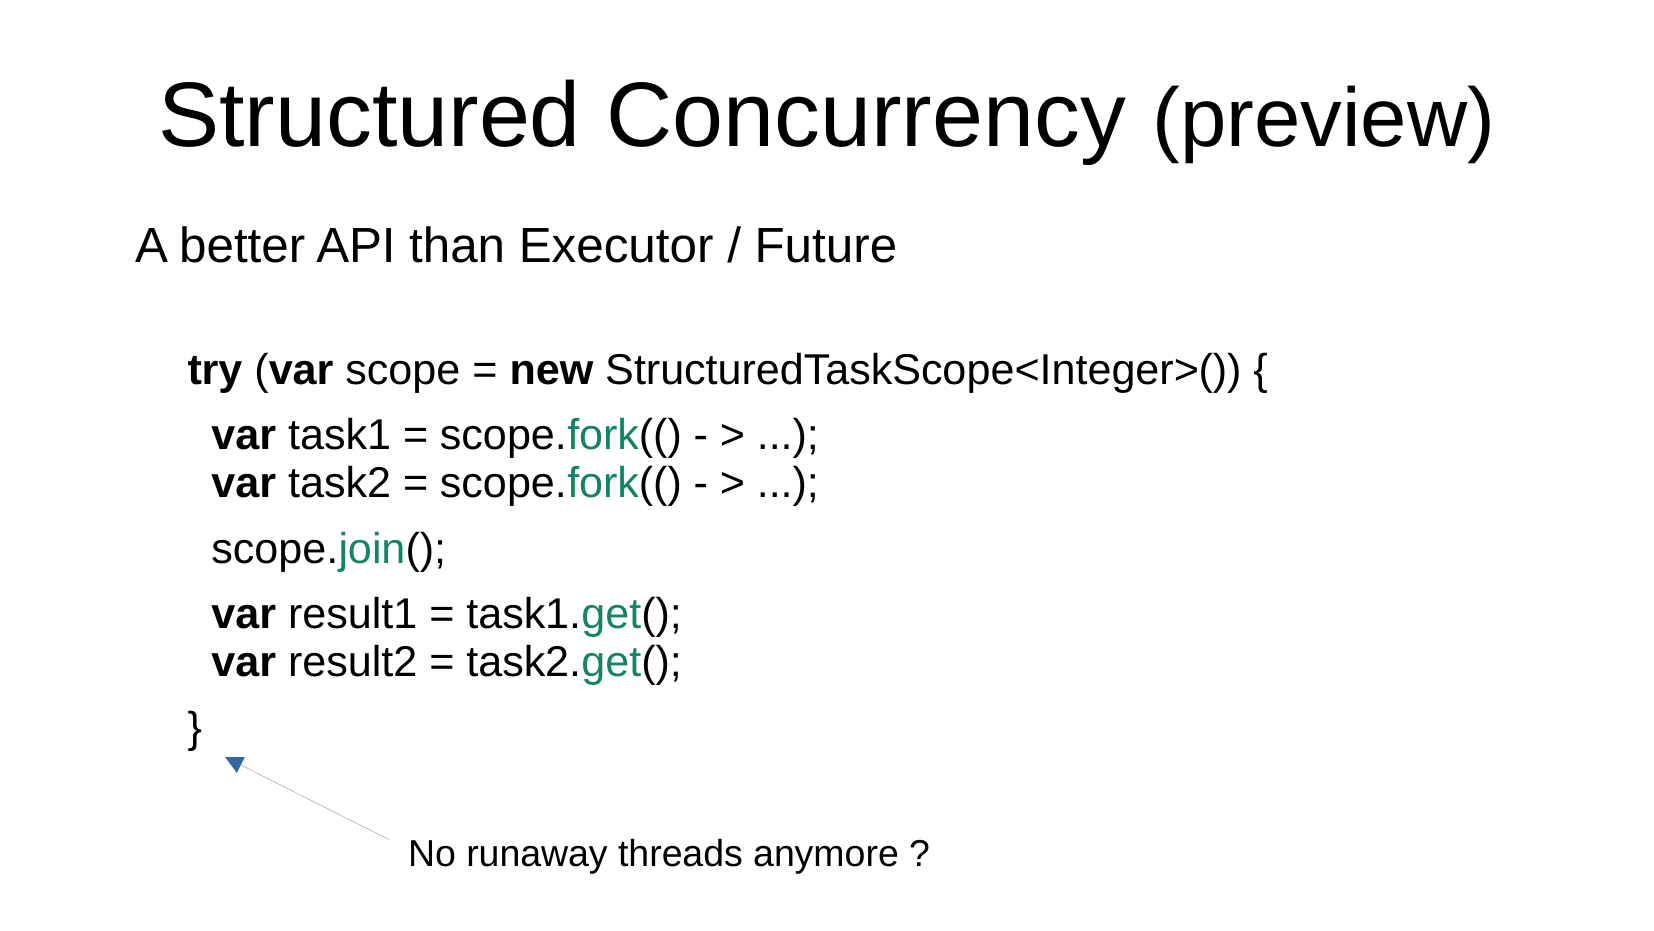

# Structured Concurrency (preview)
A better API than Executor / Future
try (var scope = new StructuredTaskScope<Integer>()) {
 var task1 = scope.fork(() - > ...);
 var task2 = scope.fork(() - > ...);
 scope.join();
 var result1 = task1.get();
 var result2 = task2.get();
}
No runaway threads anymore ?